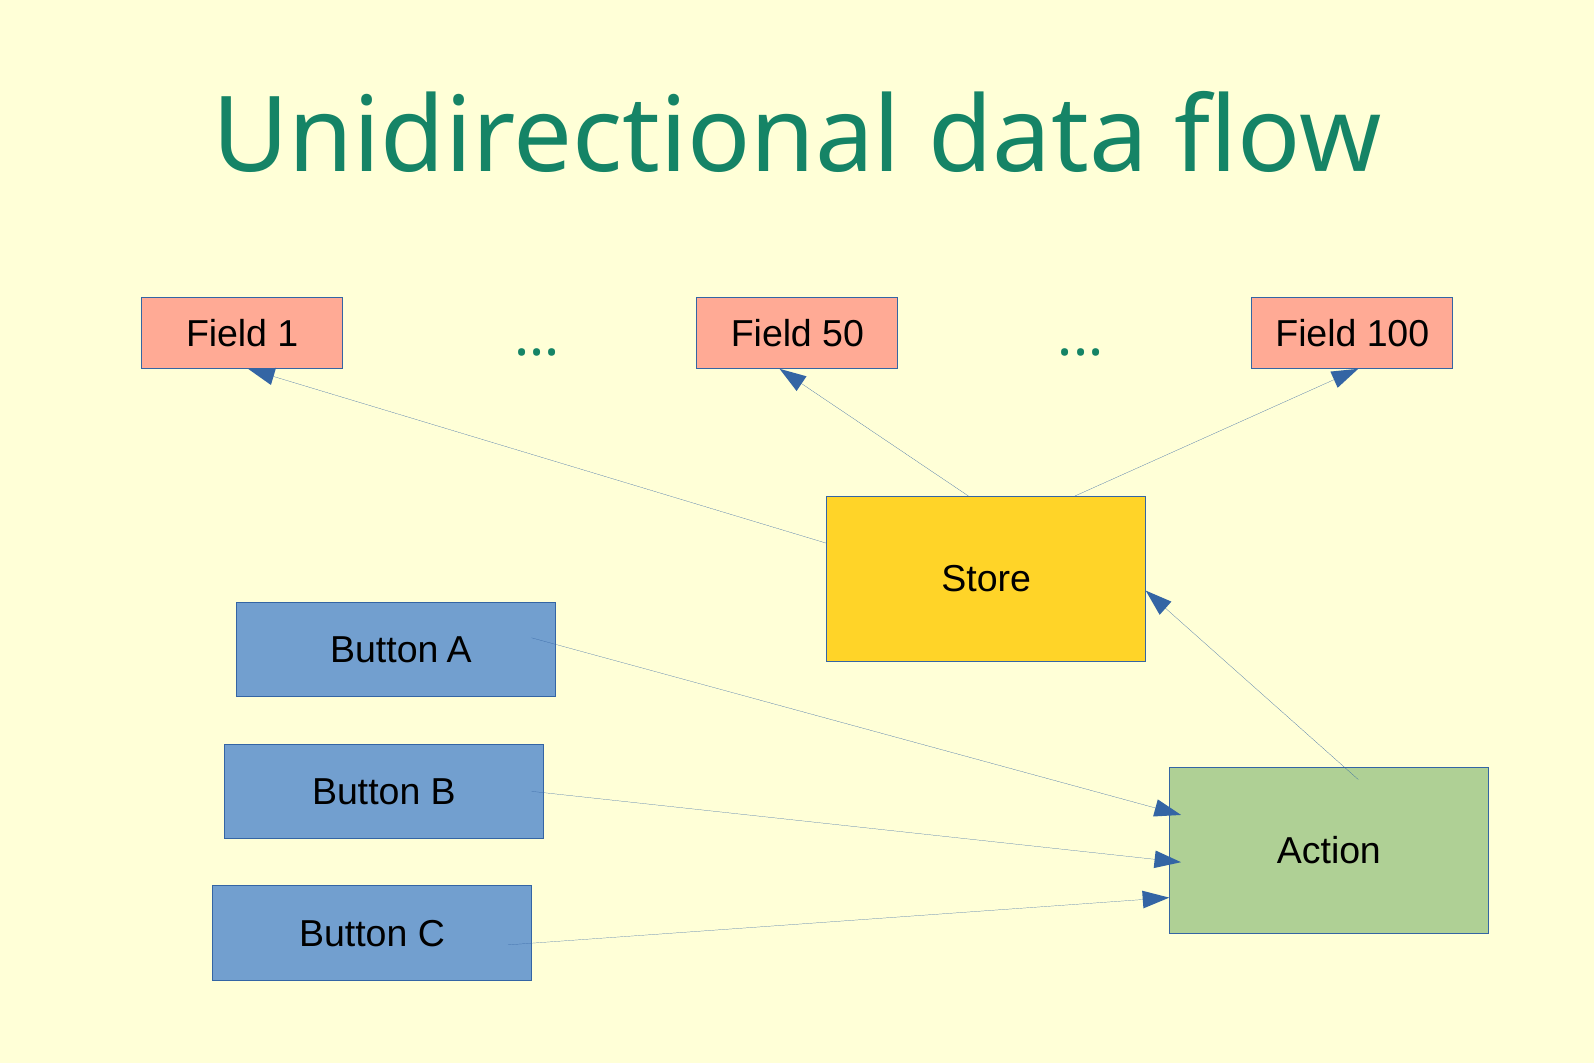

# Unidirectional data flow
...
...
Field 1
Field 1
Field 50
Field 100
Store
 Button A
Button B
Action
Button C